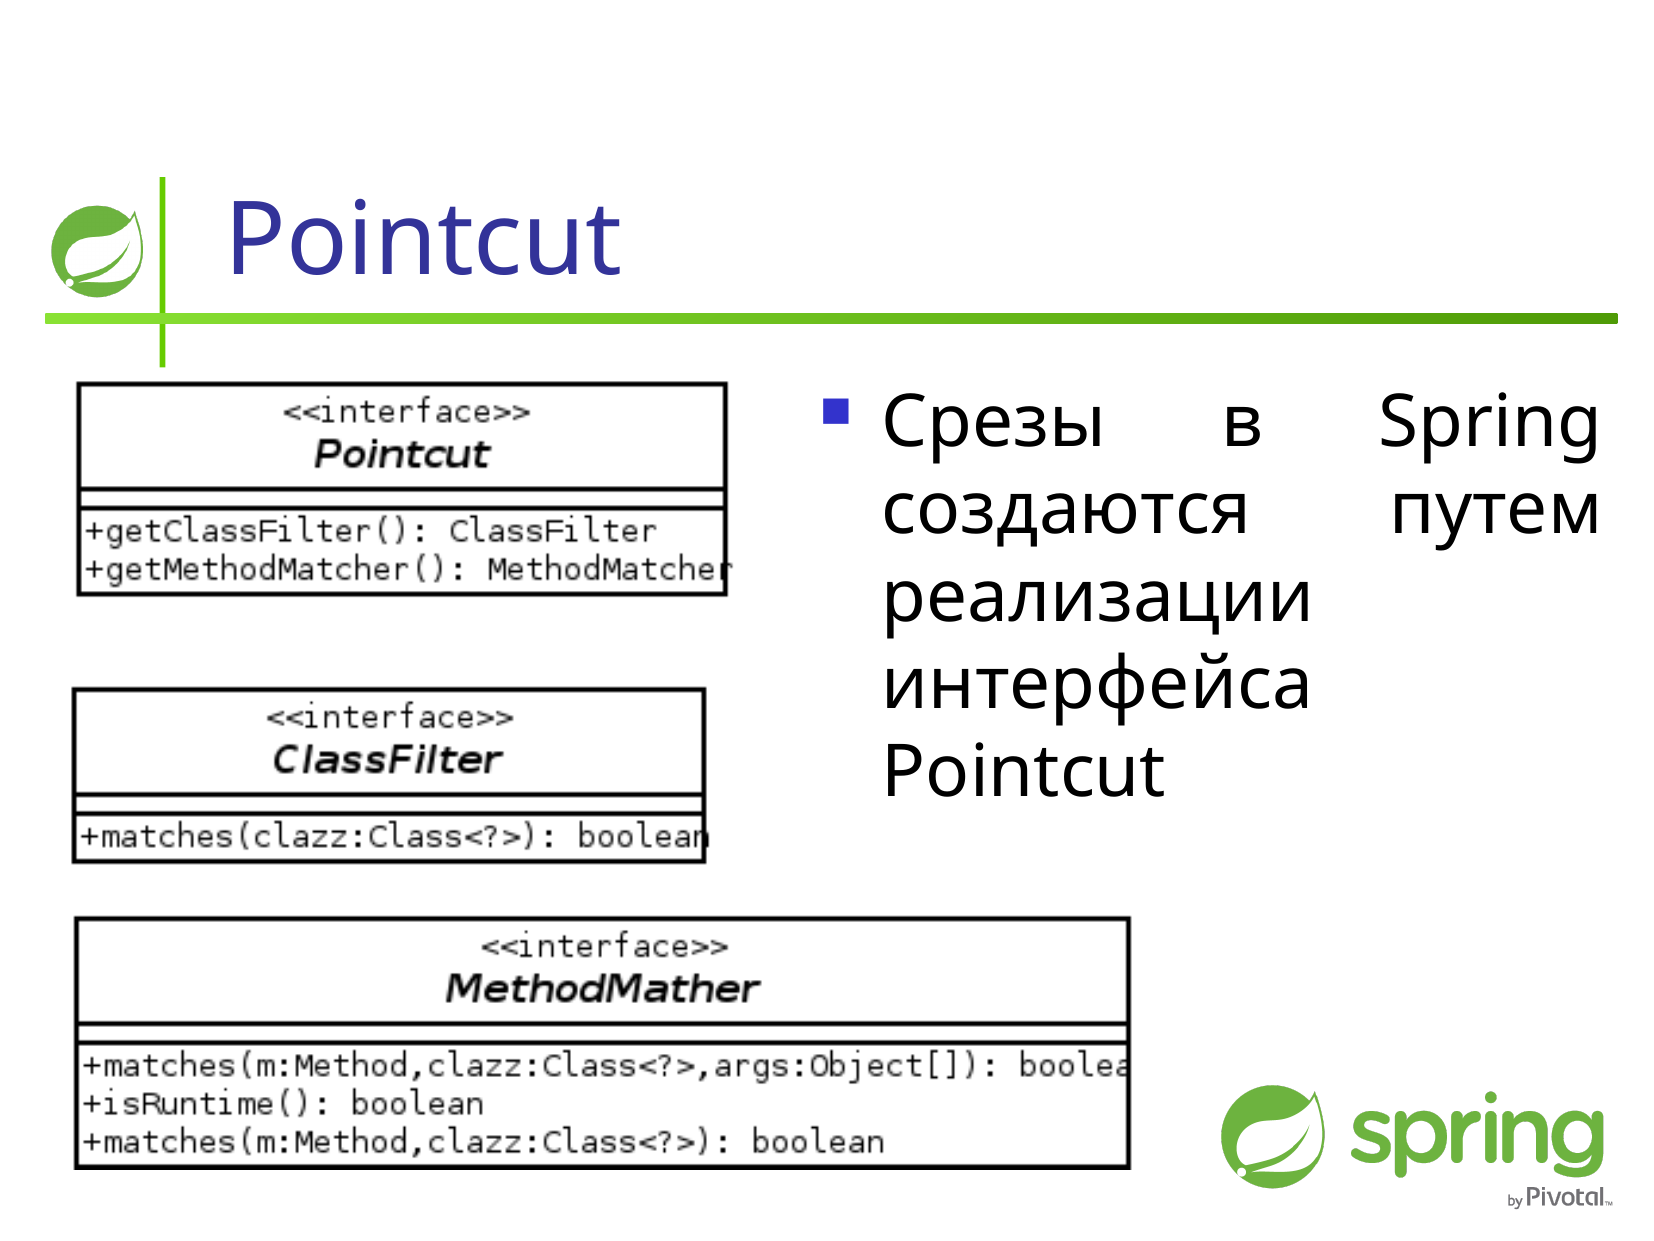

# Pointcut
Срезы в Spring создаются путем реализации интерфейса Pointcut